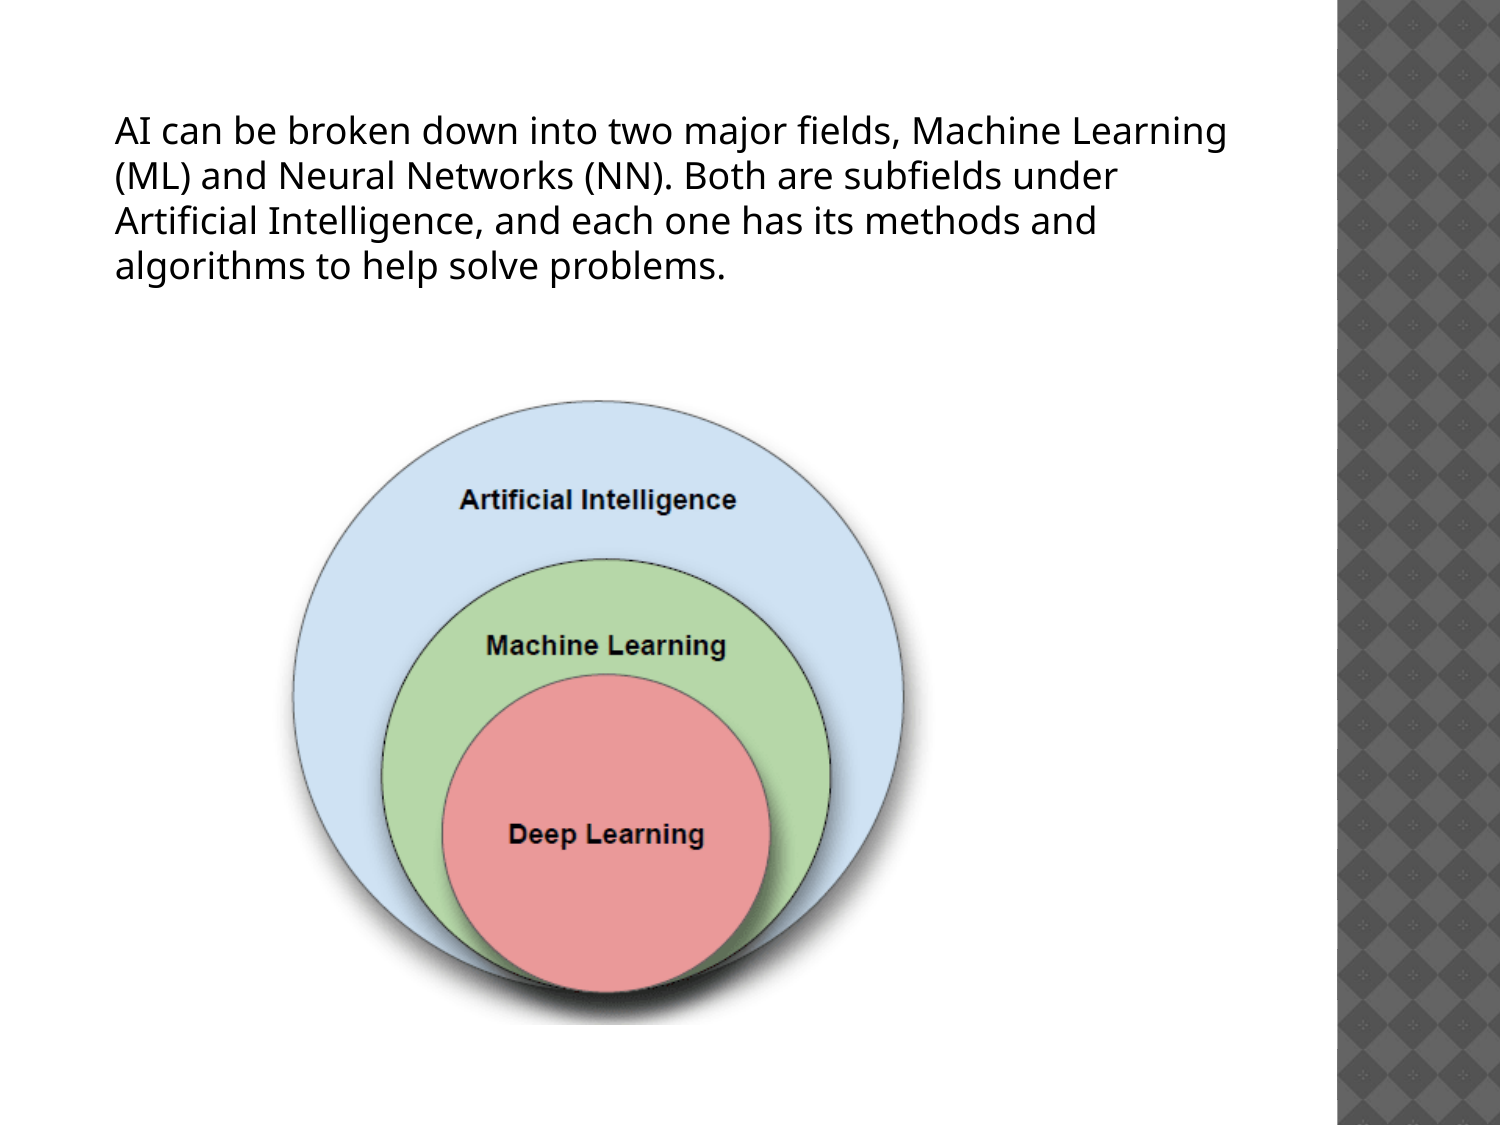

AI can be broken down into two major fields, Machine Learning (ML) and Neural Networks (NN). Both are subfields under Artificial Intelligence, and each one has its methods and algorithms to help solve problems.